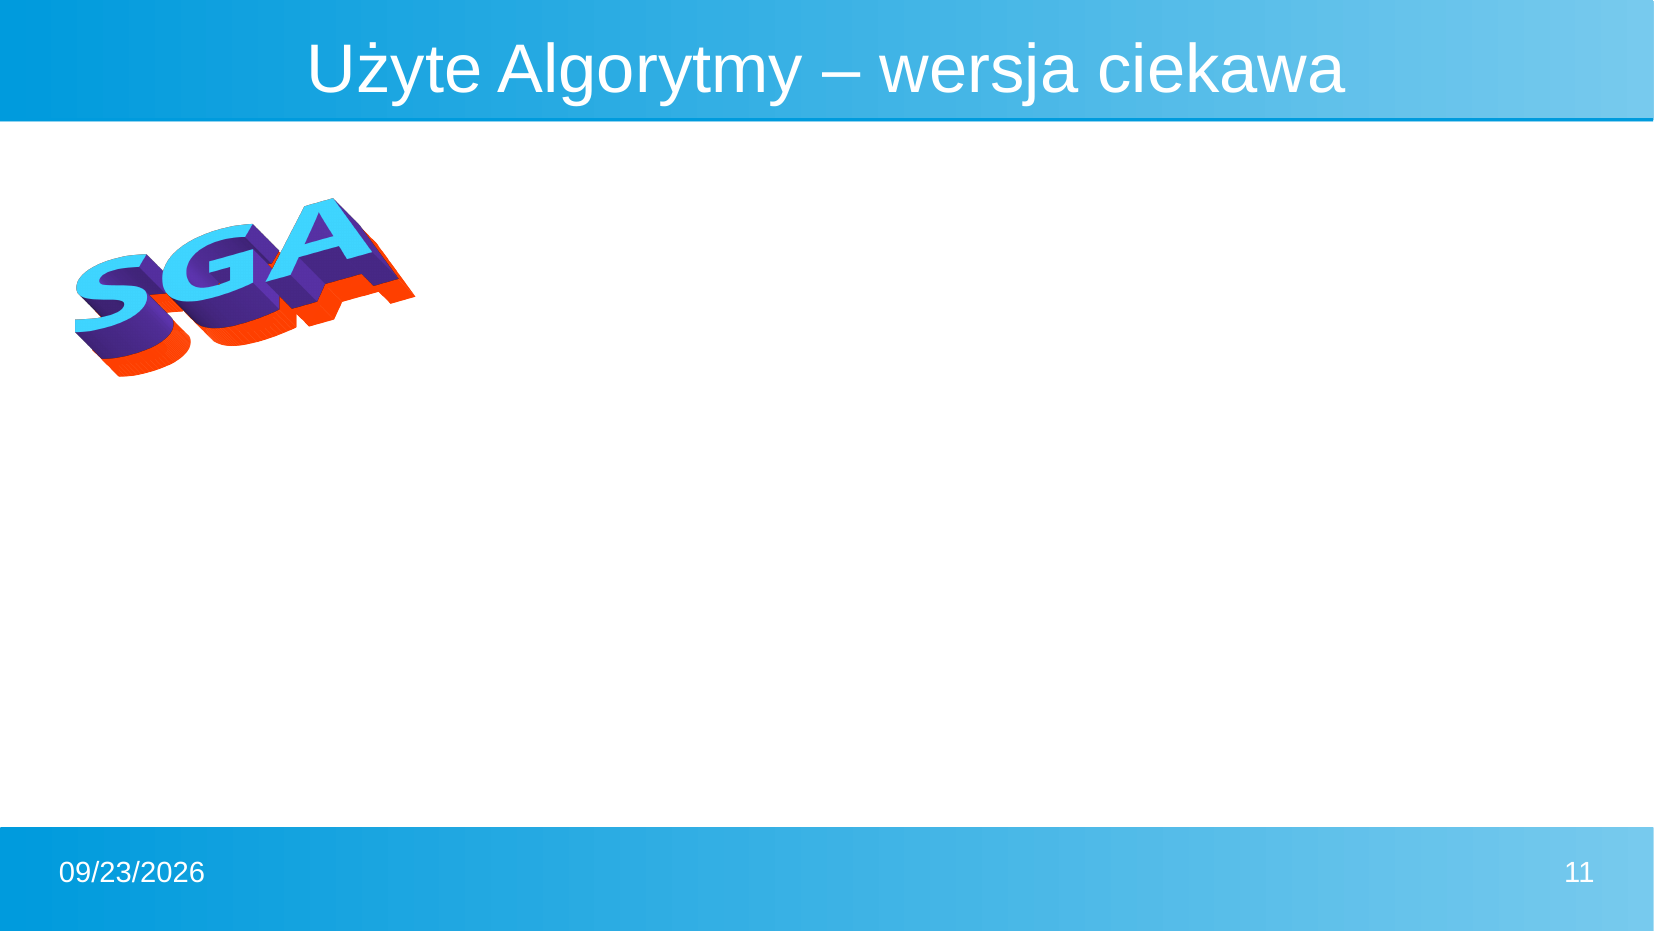

# Użyte Algorytmy – wersja ciekawa
SGA
11